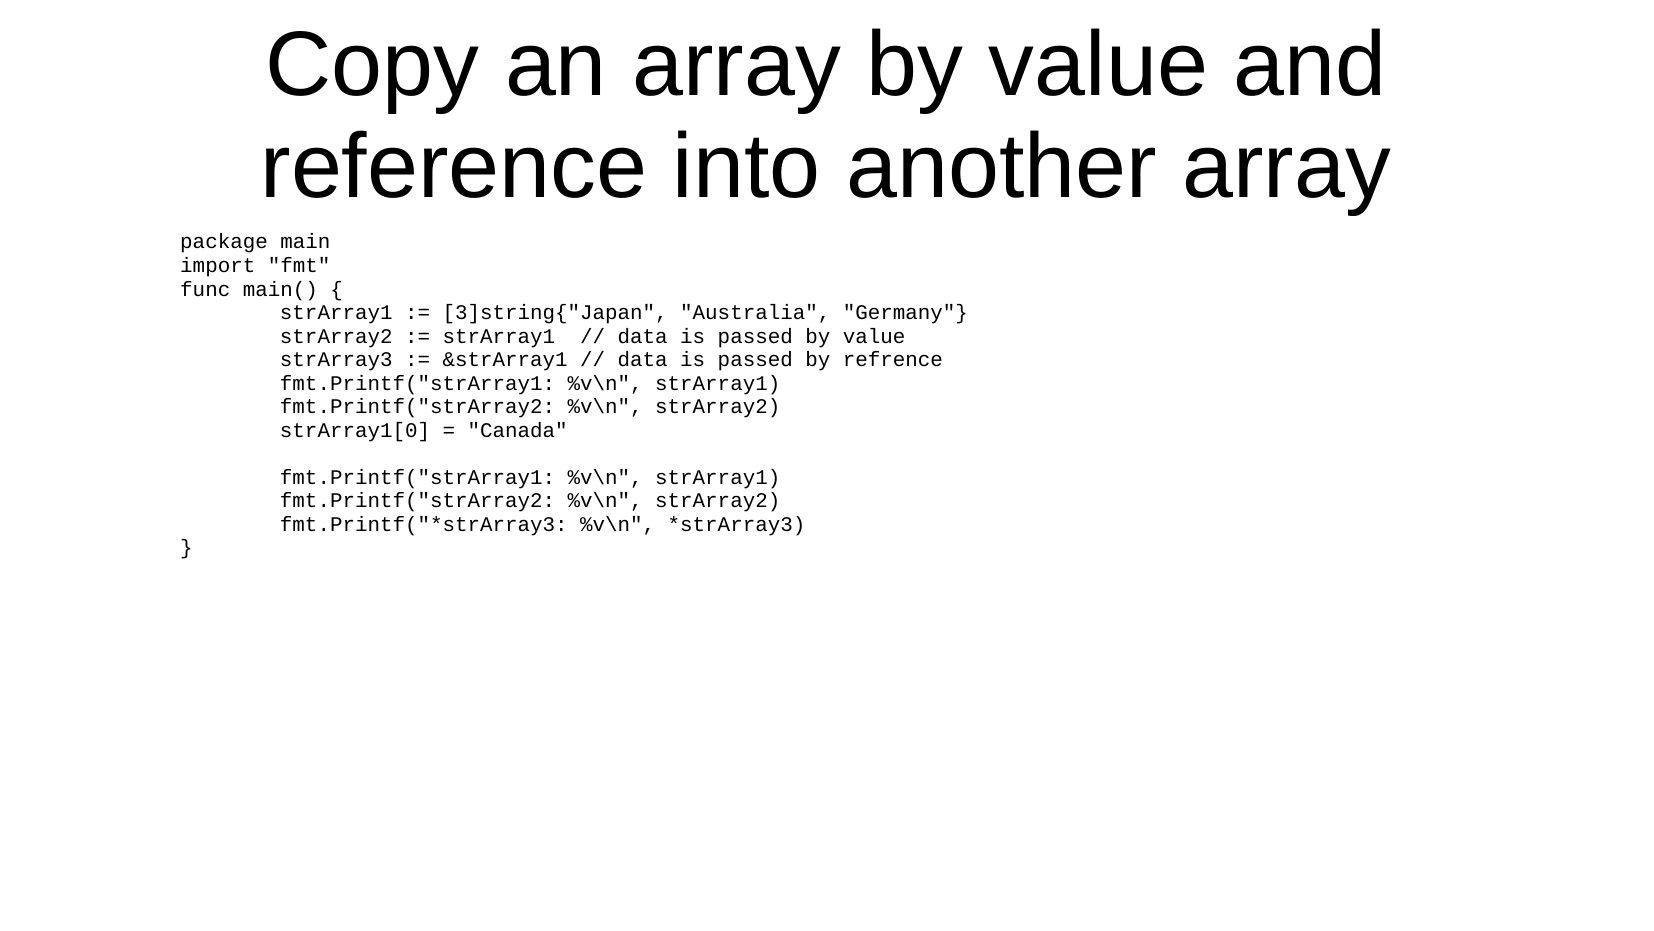

# Copy an array by value and reference into another array
package main
import "fmt"
func main() {
 strArray1 := [3]string{"Japan", "Australia", "Germany"}
 strArray2 := strArray1 // data is passed by value
 strArray3 := &strArray1 // data is passed by refrence
 fmt.Printf("strArray1: %v\n", strArray1)
 fmt.Printf("strArray2: %v\n", strArray2)
 strArray1[0] = "Canada"
 fmt.Printf("strArray1: %v\n", strArray1)
 fmt.Printf("strArray2: %v\n", strArray2)
 fmt.Printf("*strArray3: %v\n", *strArray3)
}